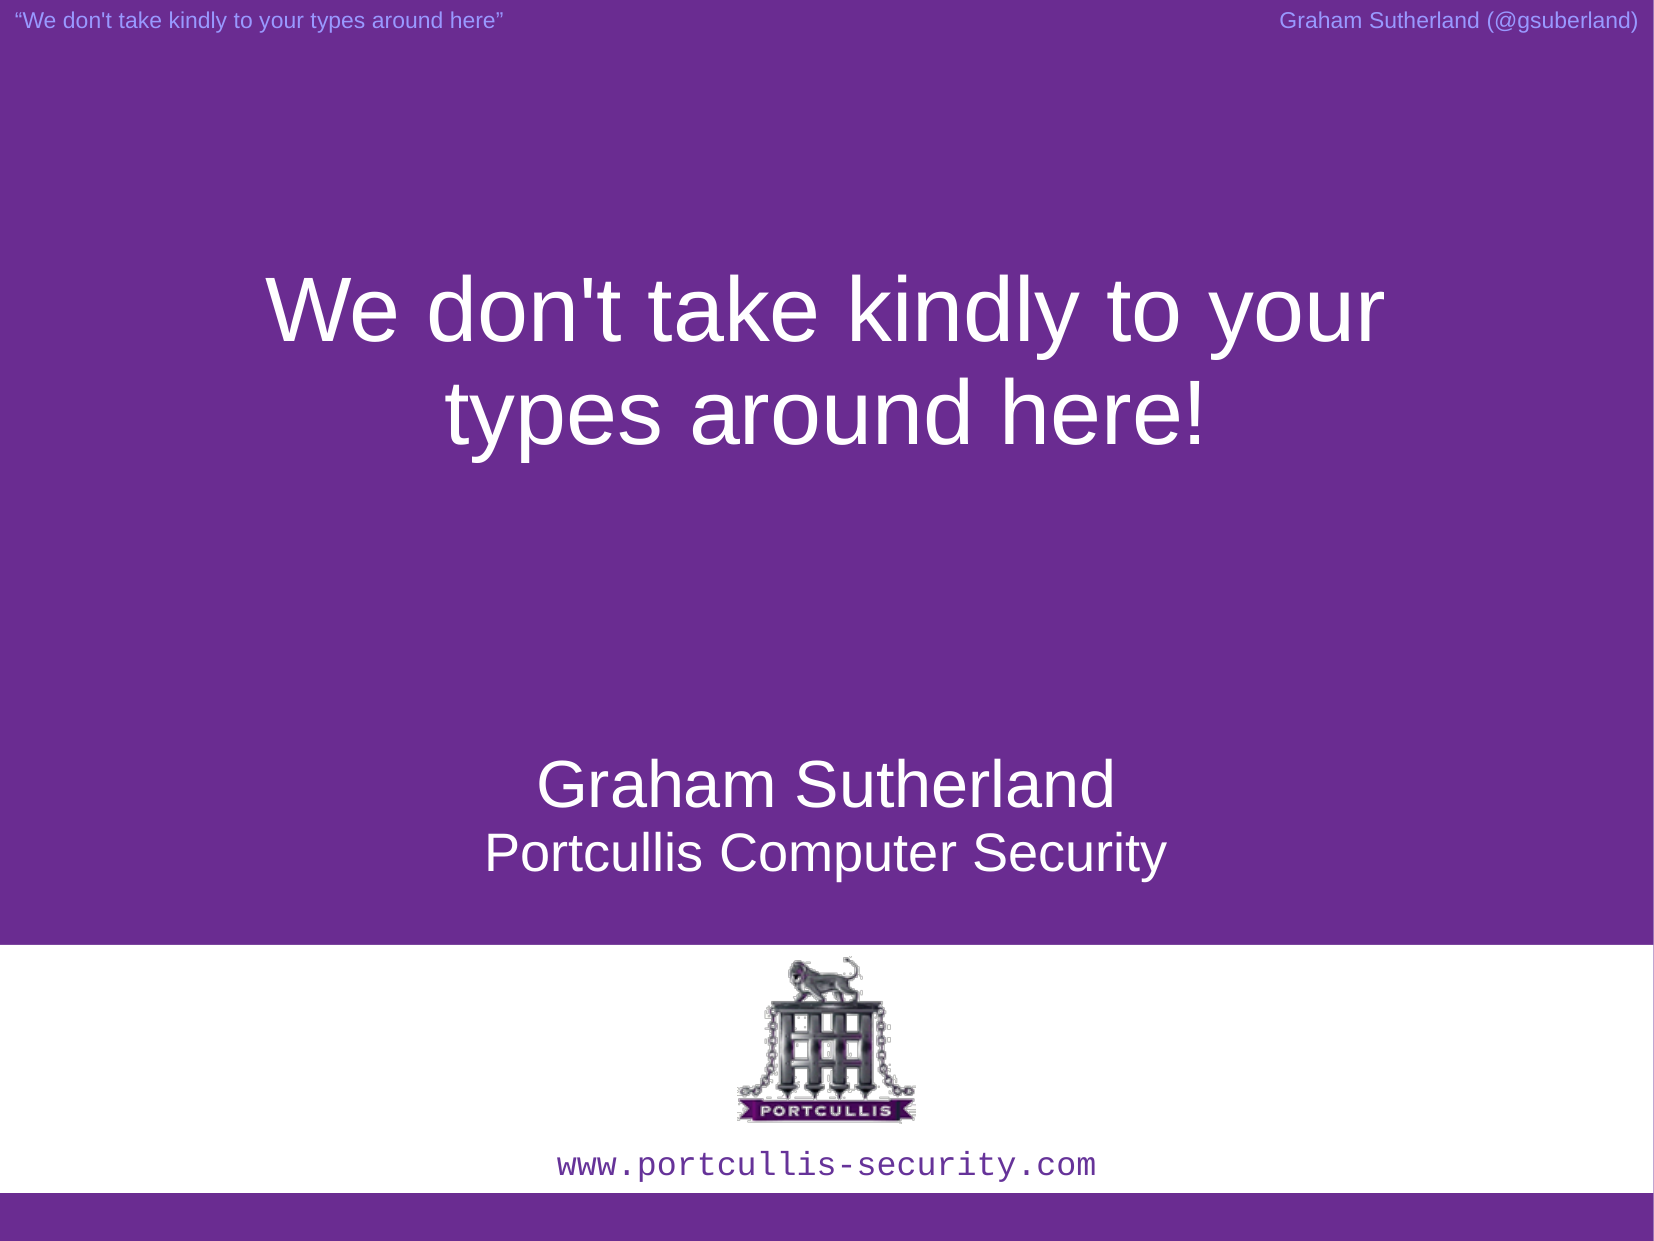

# We don't take kindly to your types around here!
Graham Sutherland
Portcullis Computer Security
www.portcullis-security.com